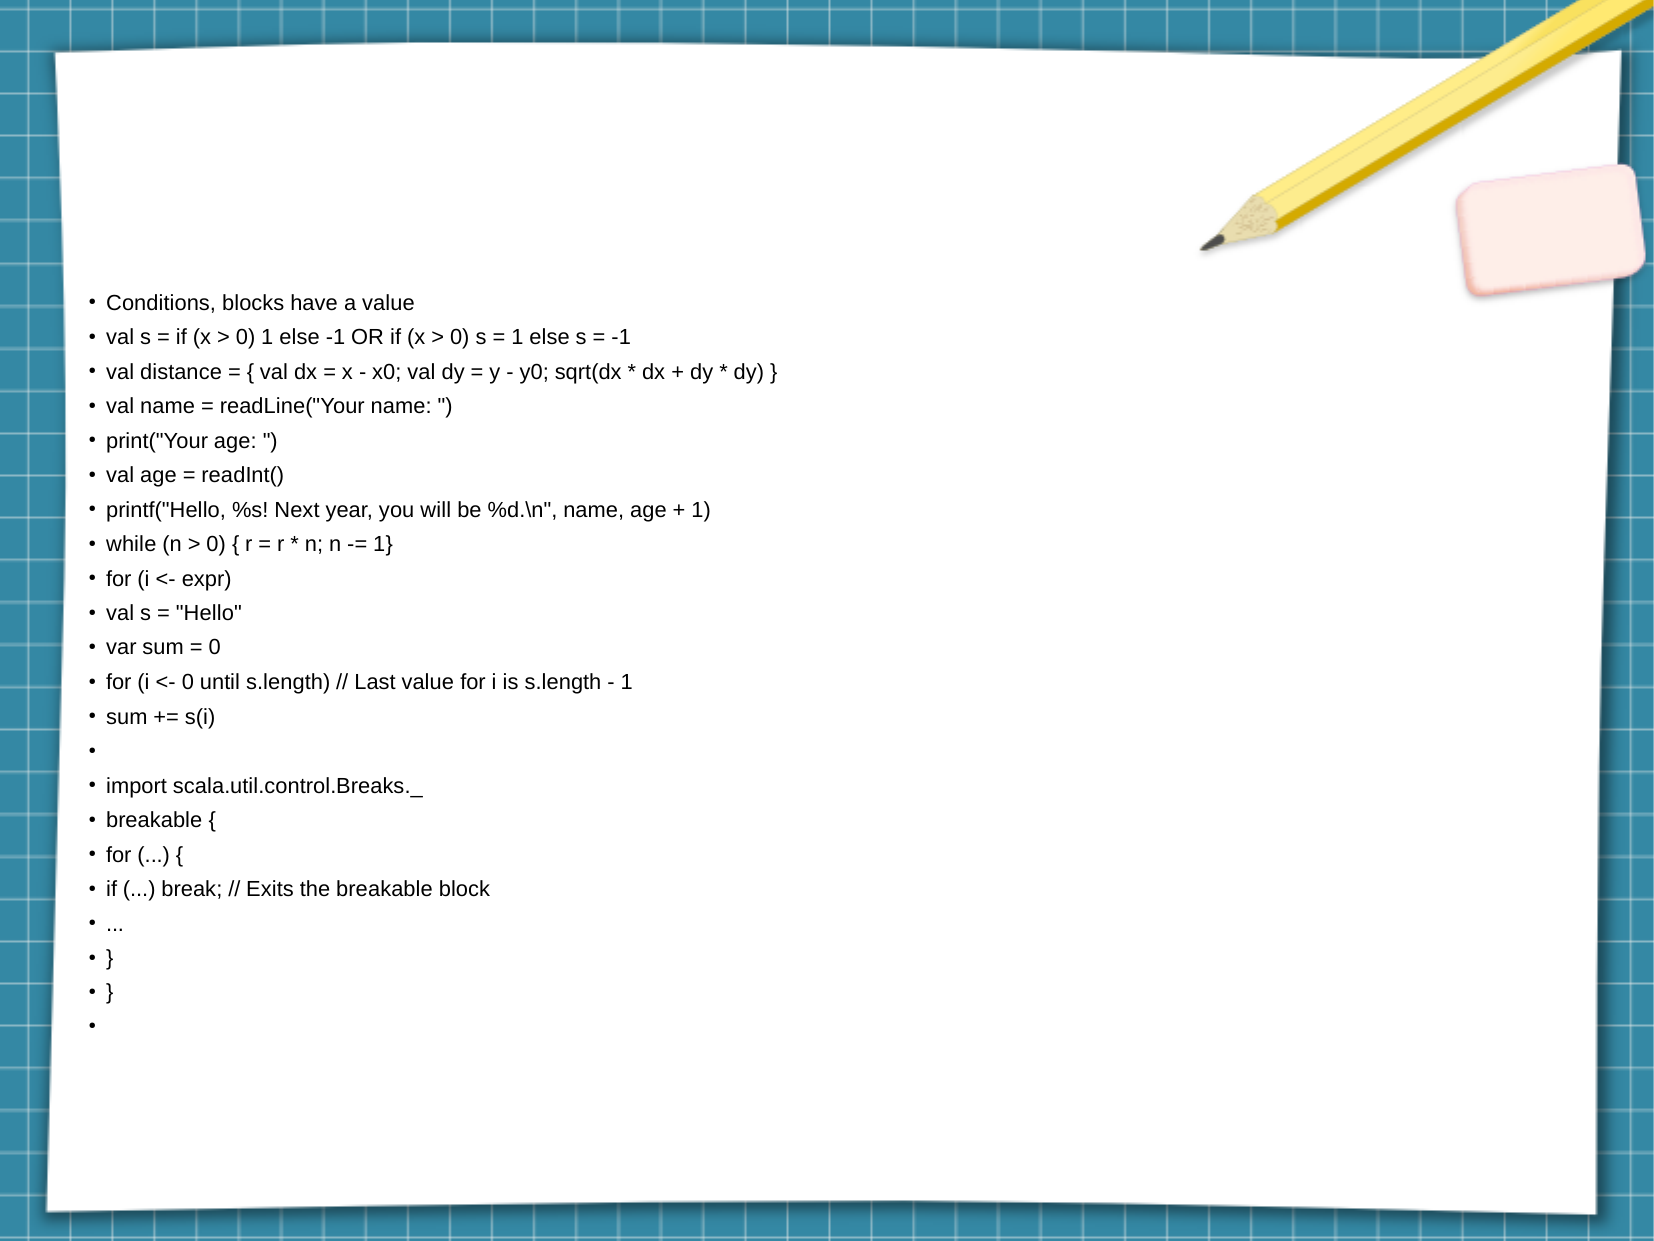

#
Conditions, blocks have a value
val s = if (x > 0) 1 else -1 OR if (x > 0) s = 1 else s = -1
val distance = { val dx = x - x0; val dy = y - y0; sqrt(dx * dx + dy * dy) }
val name = readLine("Your name: ")
print("Your age: ")
val age = readInt()
printf("Hello, %s! Next year, you will be %d.\n", name, age + 1)
while (n > 0) { r = r * n; n -= 1}
for (i <- expr)
val s = "Hello"
var sum = 0
for (i <- 0 until s.length) // Last value for i is s.length - 1
sum += s(i)
import scala.util.control.Breaks._
breakable {
for (...) {
if (...) break; // Exits the breakable block
...
}
}